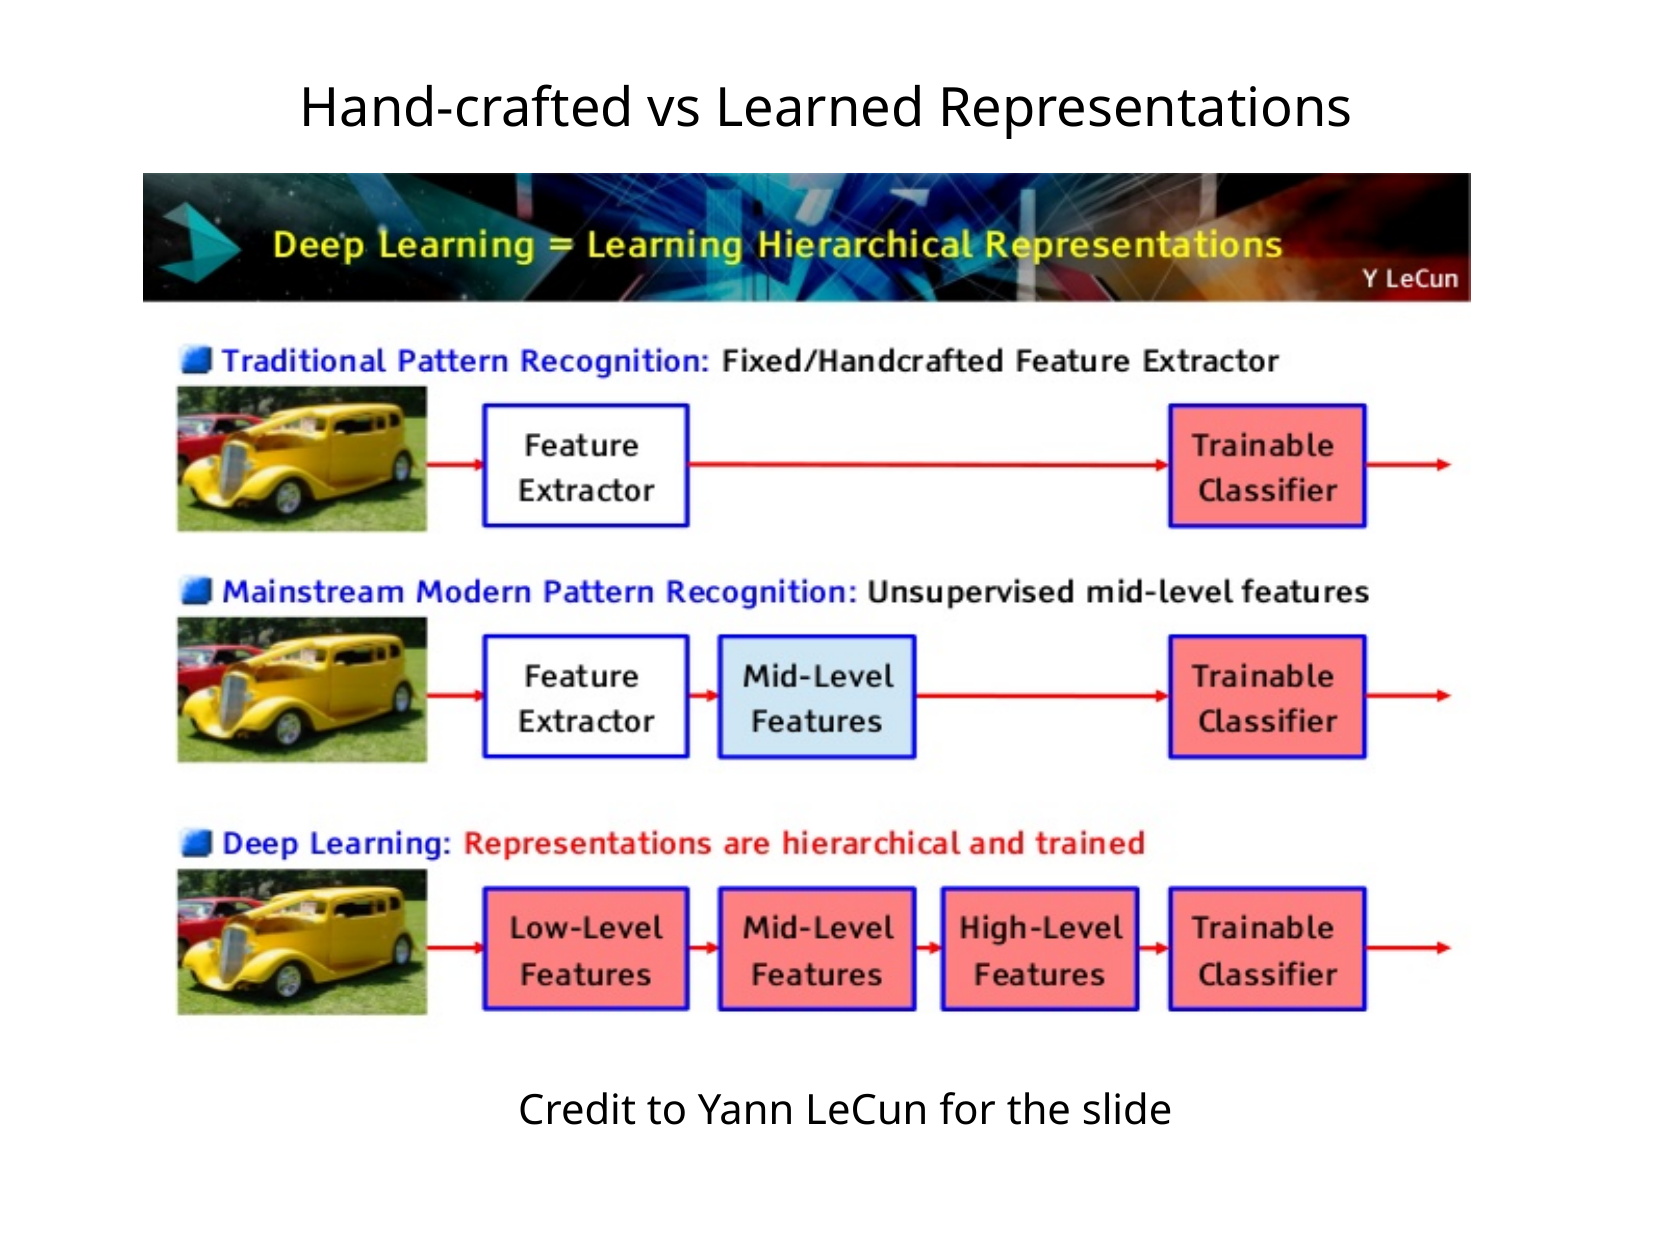

# Hand-crafted vs Learned Representations
Credit to Yann LeCun for the slide